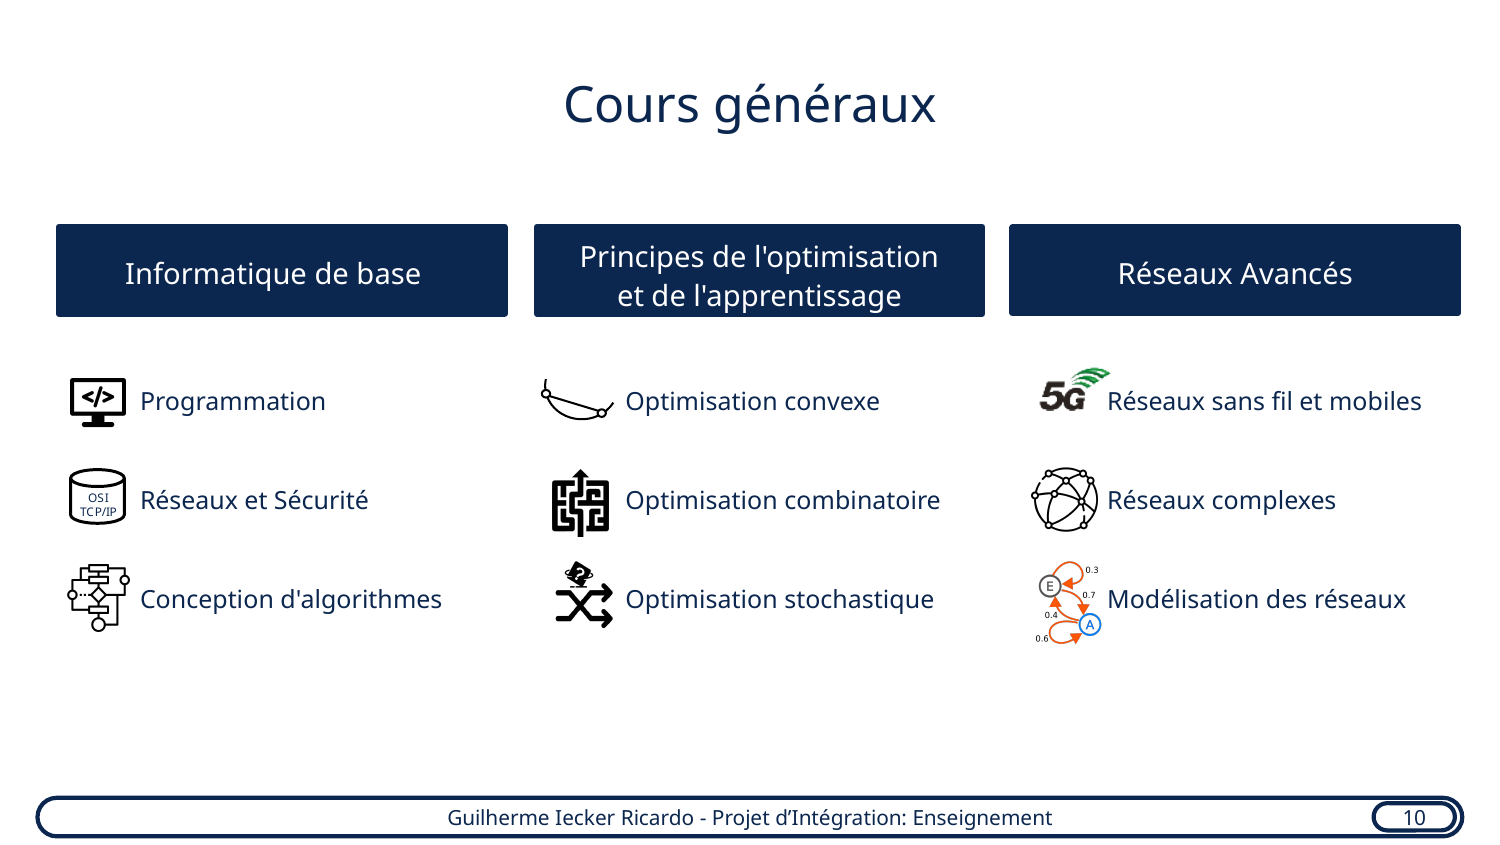

# Cours généraux
Informatique de base
Principes de l'optimisation et de l'apprentissage
Réseaux Avancés
Programmation
Réseaux et Sécurité
Conception d'algorithmes
Optimisation convexe
Optimisation combinatoire
Optimisation stochastique
Réseaux sans fil et mobiles
Réseaux complexes
Modélisation des réseaux
Guilherme Iecker Ricardo - Projet d’Intégration: Enseignement
10